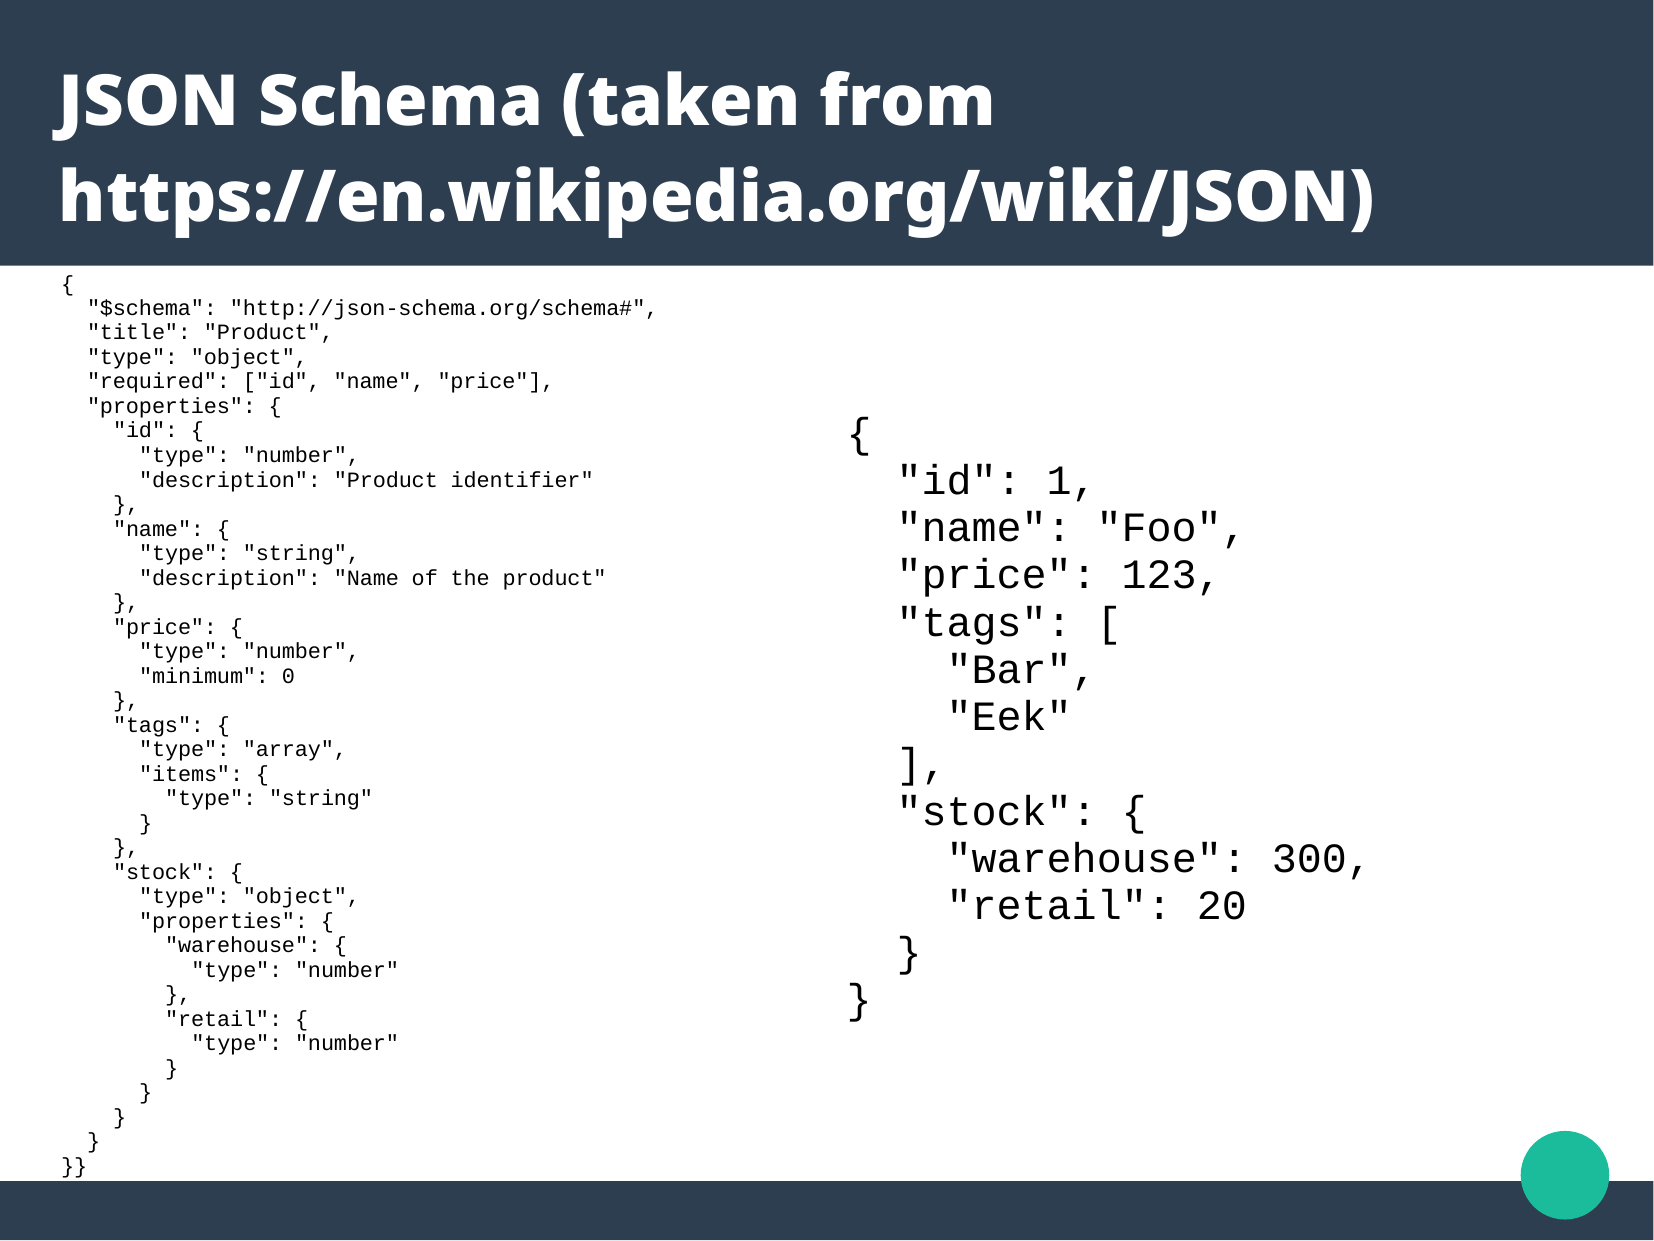

# JSON Schema (taken from https://en.wikipedia.org/wiki/JSON)
{
 "$schema": "http://json-schema.org/schema#",
 "title": "Product",
 "type": "object",
 "required": ["id", "name", "price"],
 "properties": {
 "id": {
 "type": "number",
 "description": "Product identifier"
 },
 "name": {
 "type": "string",
 "description": "Name of the product"
 },
 "price": {
 "type": "number",
 "minimum": 0
 },
 "tags": {
 "type": "array",
 "items": {
 "type": "string"
 }
 },
 "stock": {
 "type": "object",
 "properties": {
 "warehouse": {
 "type": "number"
 },
 "retail": {
 "type": "number"
 }
 }
 }
 }
}}
{
 "id": 1,
 "name": "Foo",
 "price": 123,
 "tags": [
 "Bar",
 "Eek"
 ],
 "stock": {
 "warehouse": 300,
 "retail": 20
 }
}